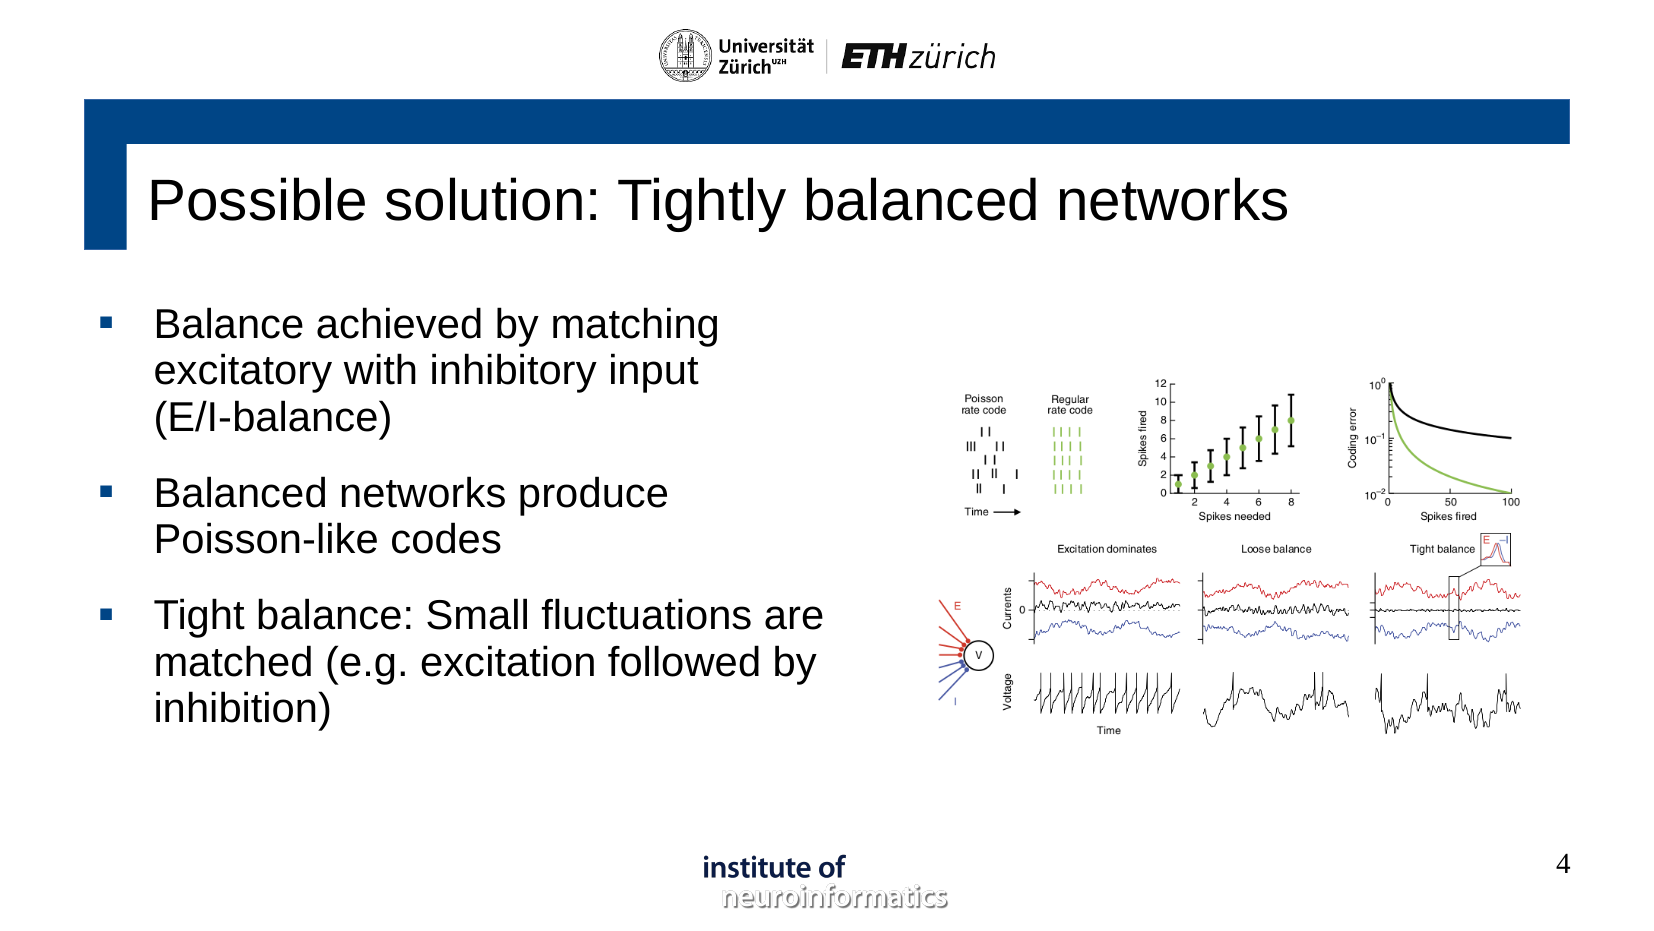

# Possible solution: Tightly balanced networks
Balance achieved by matching
excitatory with inhibitory input
(E/I-balance)
Balanced networks produce
Poisson-like codes
Tight balance: Small fluctuations are
matched (e.g. excitation followed by
inhibition)
4